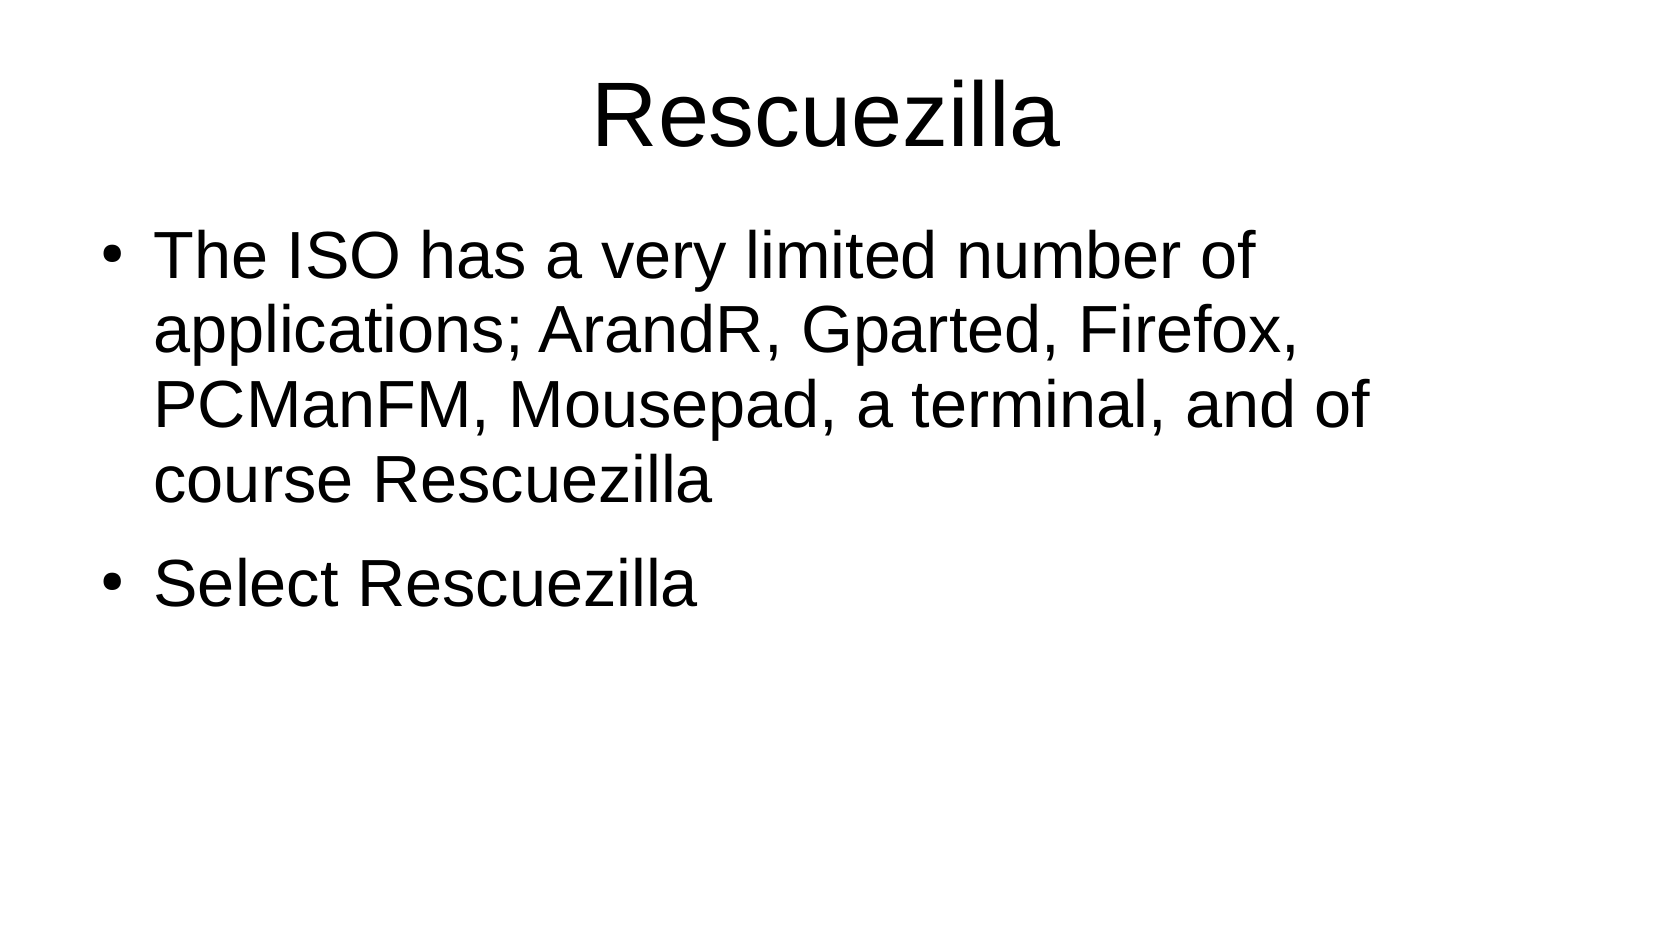

# Rescuezilla
The ISO has a very limited number of applications; ArandR, Gparted, Firefox, PCManFM, Mousepad, a terminal, and of course Rescuezilla
Select Rescuezilla